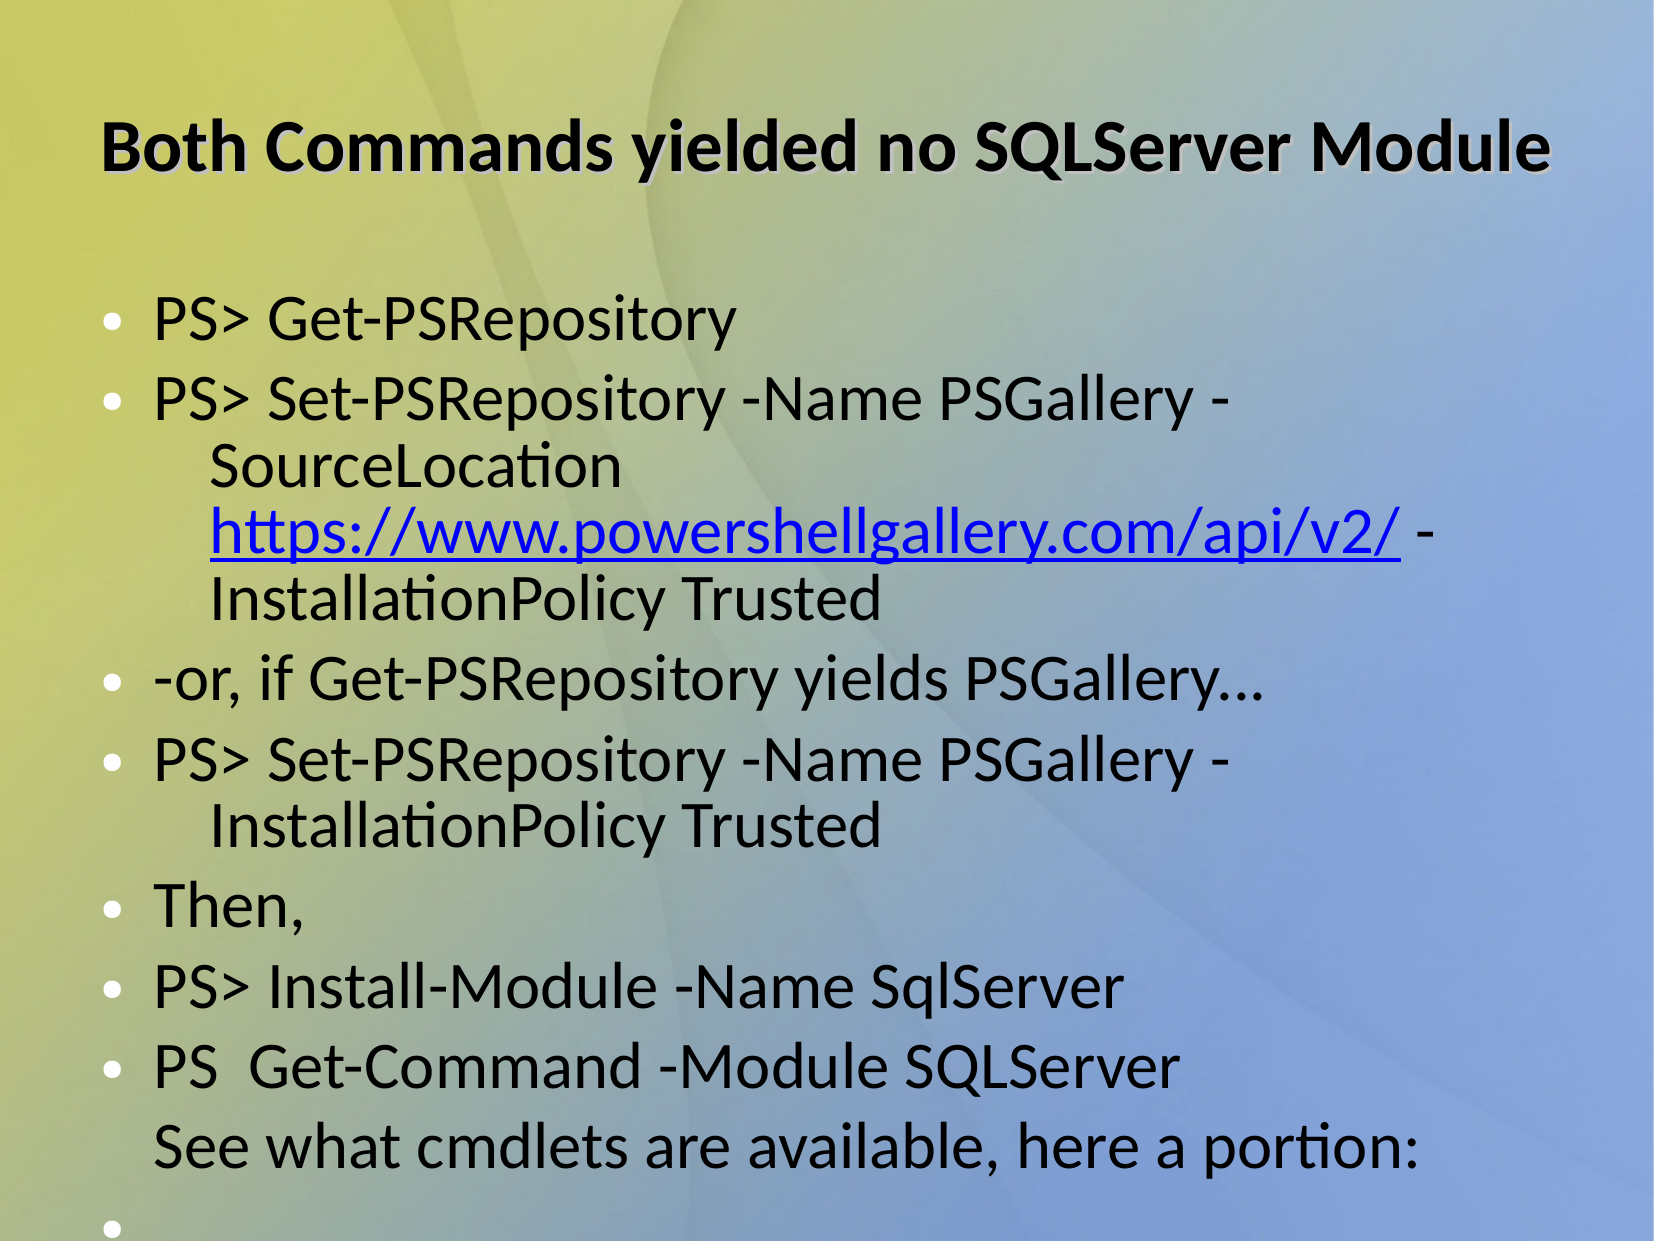

# Both Commands yielded no SQLServer Module
PS> Get-PSRepository
PS> Set-PSRepository -Name PSGallery -SourceLocation https://www.powershellgallery.com/api/v2/ -InstallationPolicy Trusted
-or, if Get-PSRepository yields PSGallery...
PS> Set-PSRepository -Name PSGallery -InstallationPolicy Trusted
Then,
PS> Install-Module -Name SqlServer
PS Get-Command -Module SQLServer
See what cmdlets are available, here a portion: